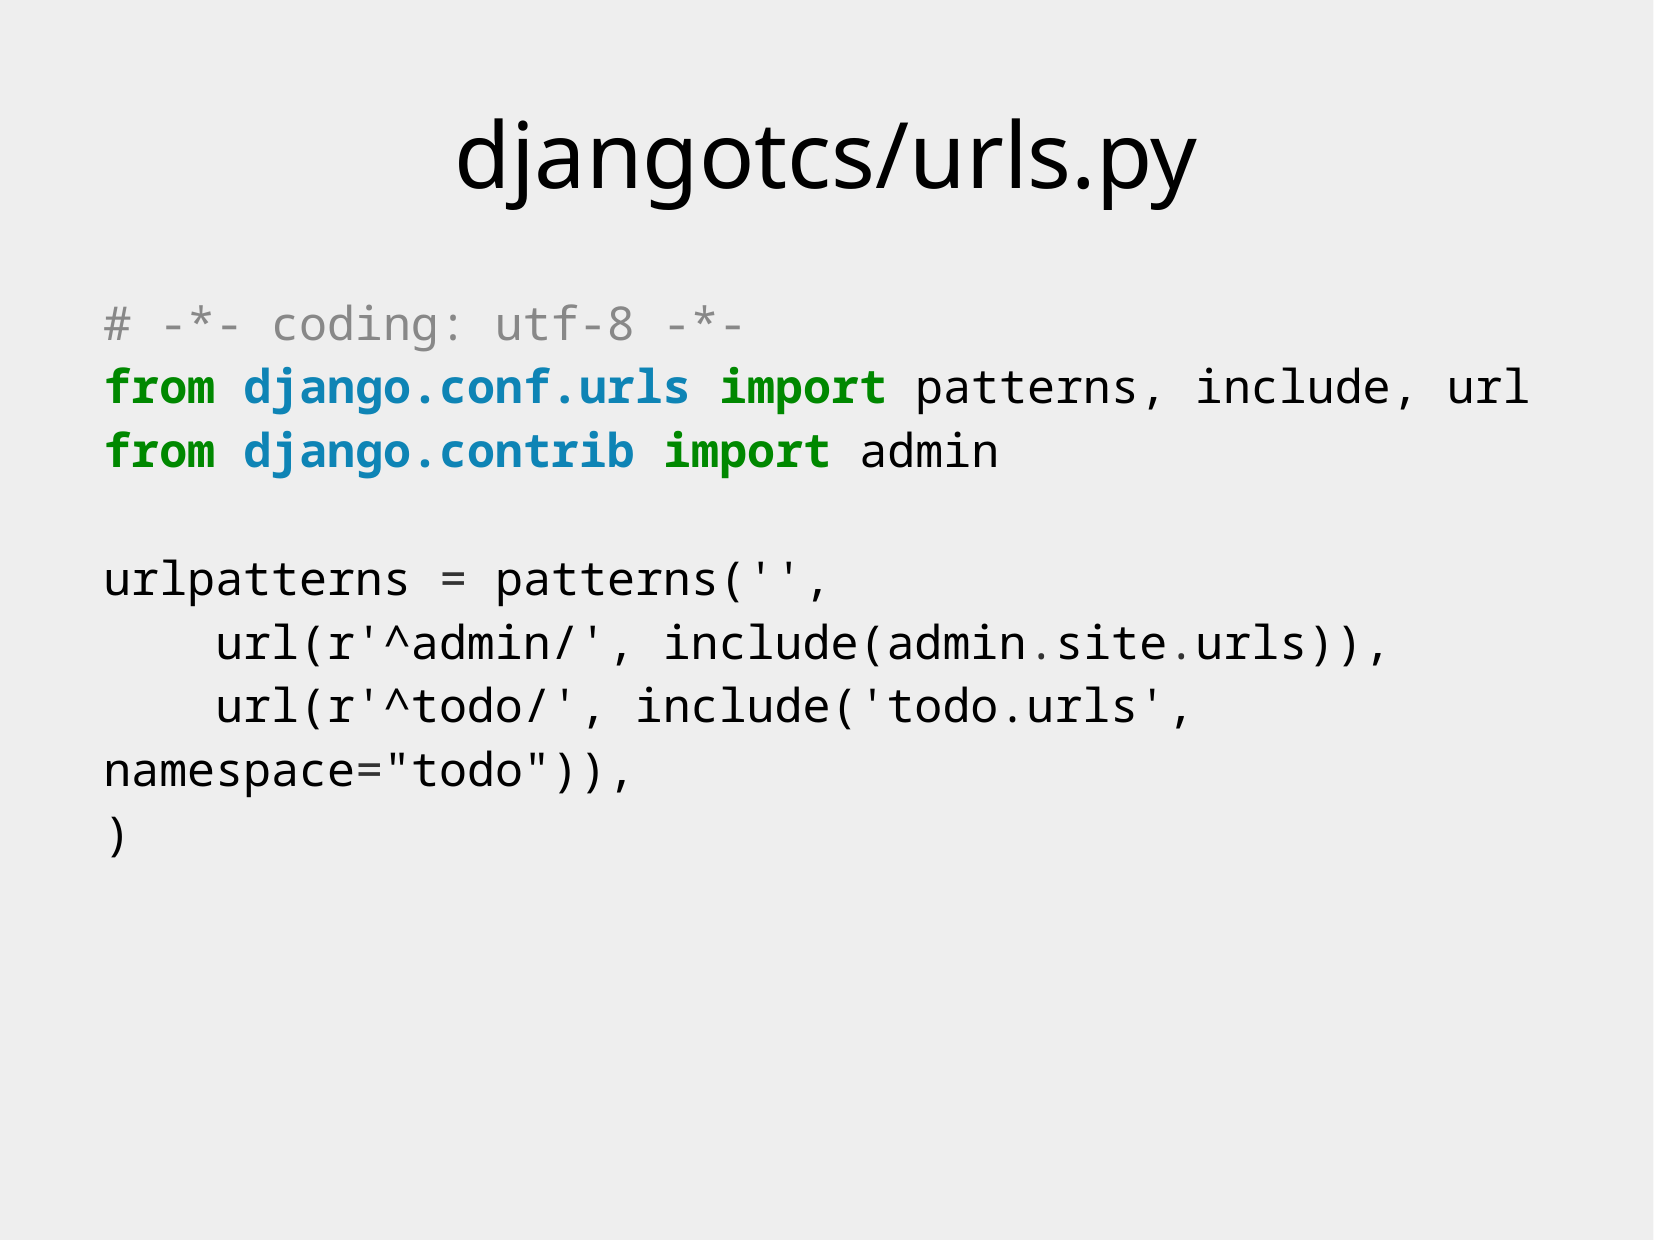

# djangotcs/urls.py
# -*- coding: utf-8 -*- from django.conf.urls import patterns, include, url from django.contrib import admin urlpatterns = patterns('', url(r'^admin/', include(admin.site.urls)), url(r'^todo/', include('todo.urls', namespace="todo")), )